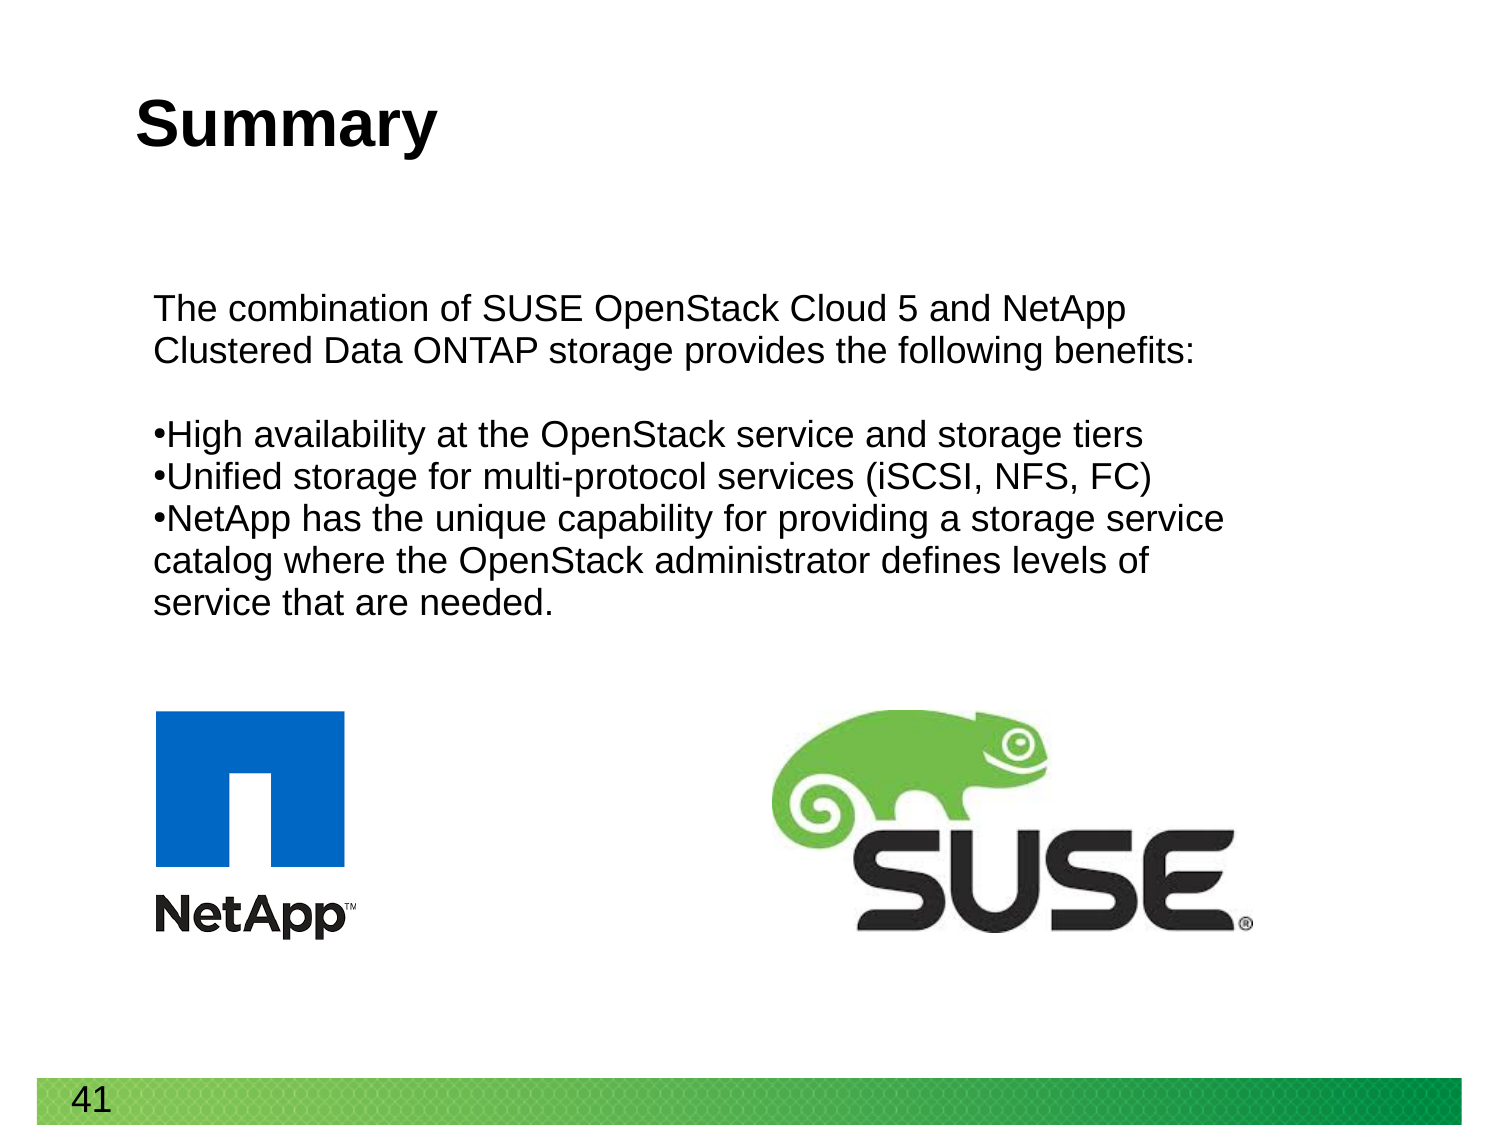

# Summary
The combination of SUSE OpenStack Cloud 5 and NetApp Clustered Data ONTAP storage provides the following benefits:
High availability at the OpenStack service and storage tiers
Unified storage for multi-protocol services (iSCSI, NFS, FC)
NetApp has the unique capability for providing a storage service catalog where the OpenStack administrator defines levels of service that are needed.